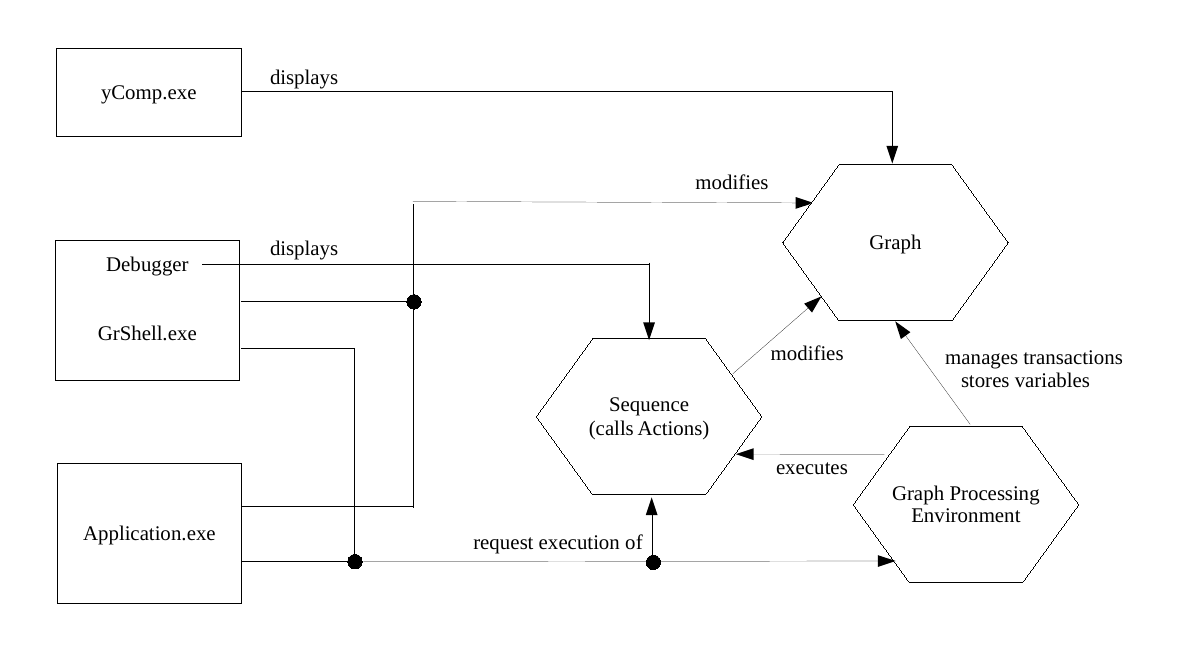

yComp.exe
displays
modifies
Graph
displays
Debugger
GrShell.exe
modifies
Sequence
(calls Actions)
manages transactions
 stores variables
Graph Processing
Environment
executes
Application.exe
request execution of